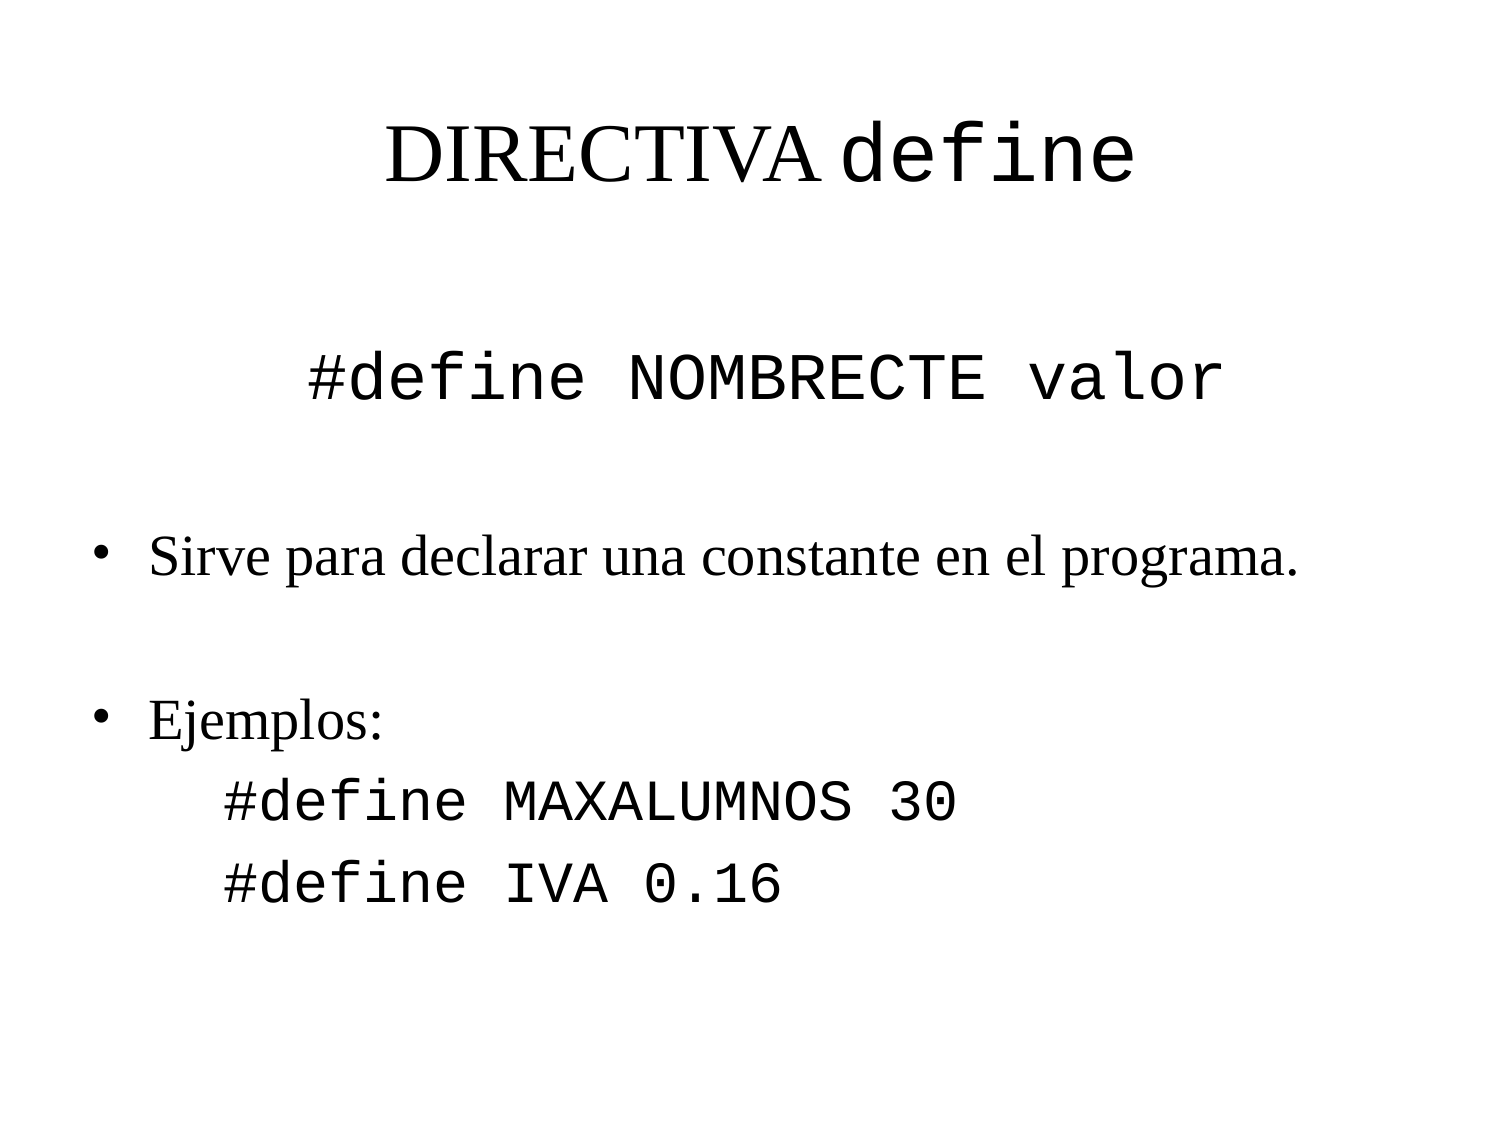

# DIRECTIVA define
#define NOMBRECTE valor
Sirve para declarar una constante en el programa.
Ejemplos:
		#define MAXALUMNOS 30
		#define IVA 0.16